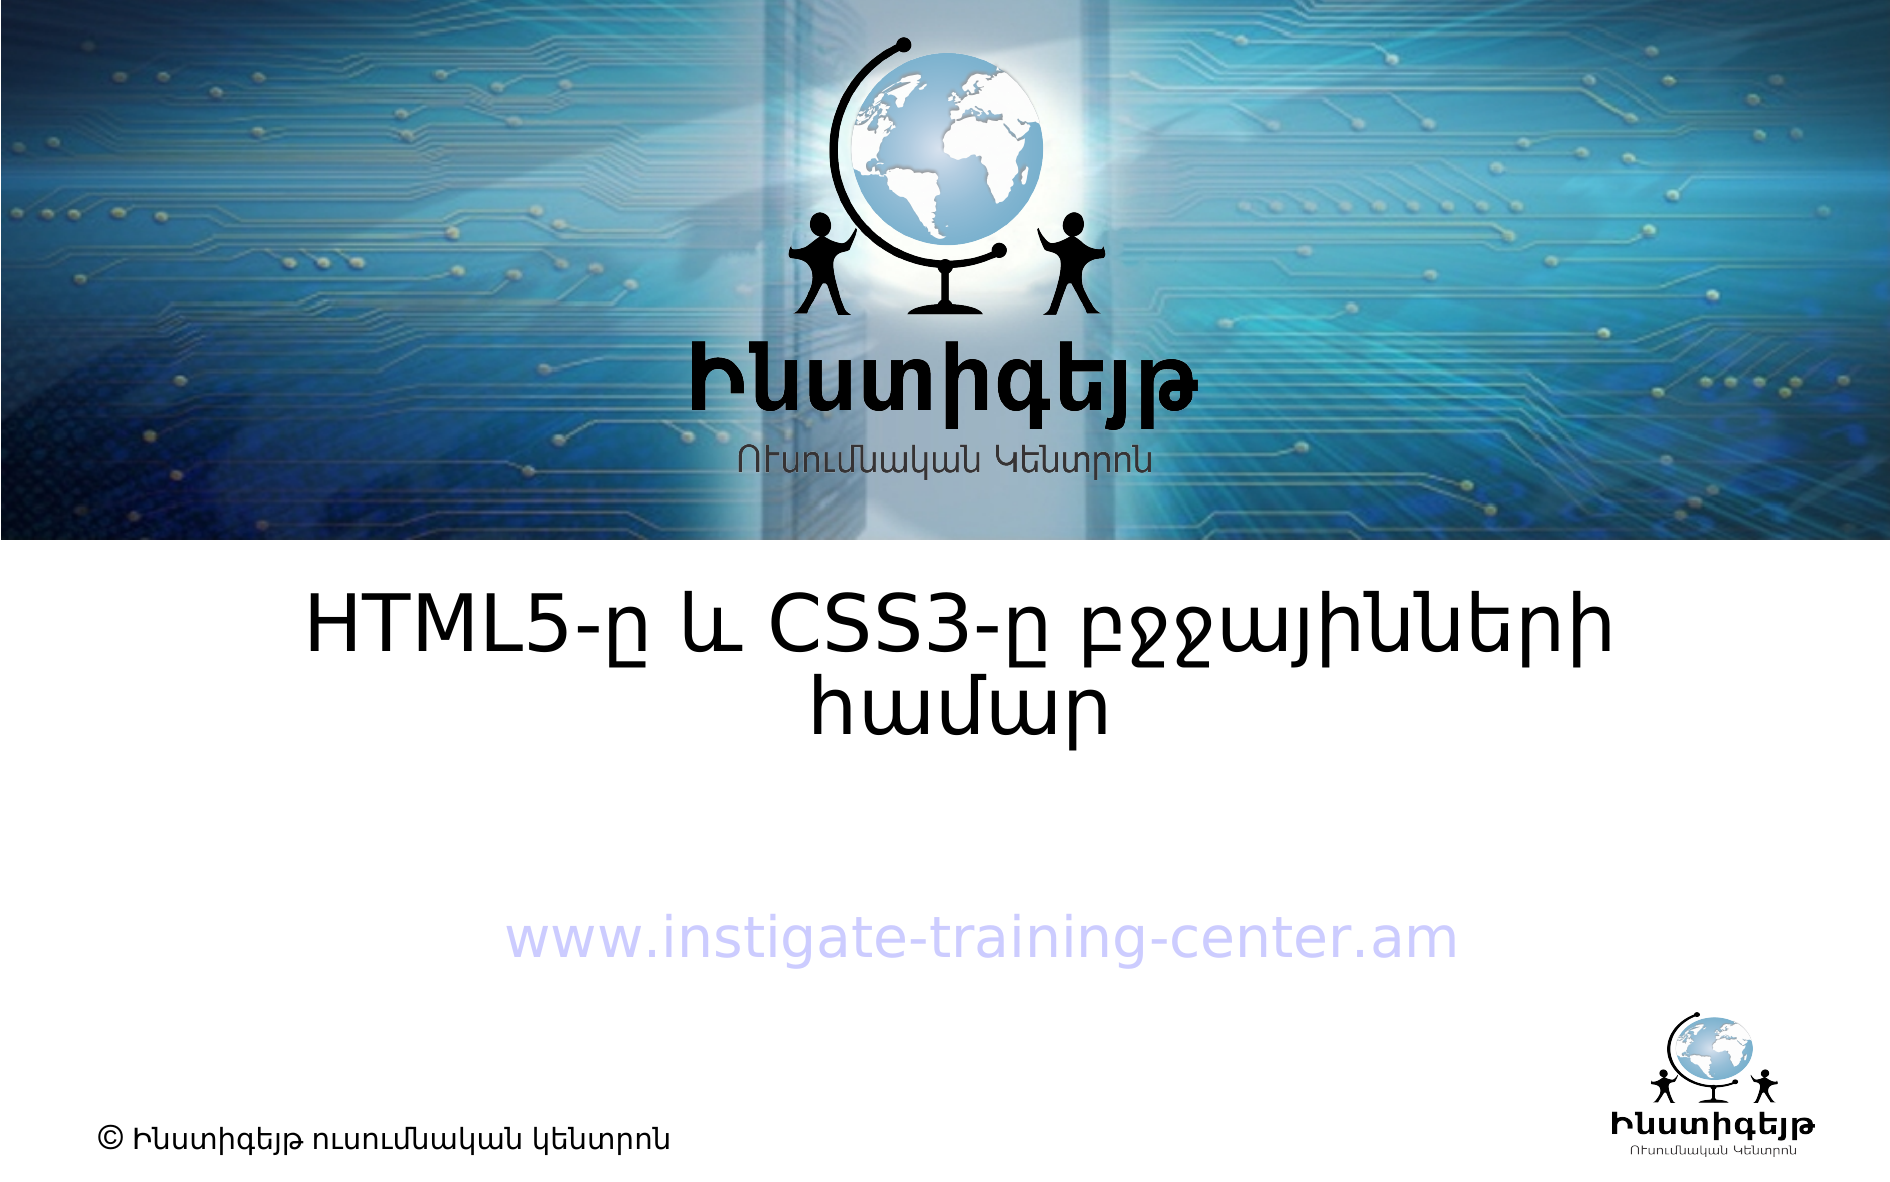

# HTML5-ը և CSS3-ը բջջայինների համար
www.instigate-training-center.am